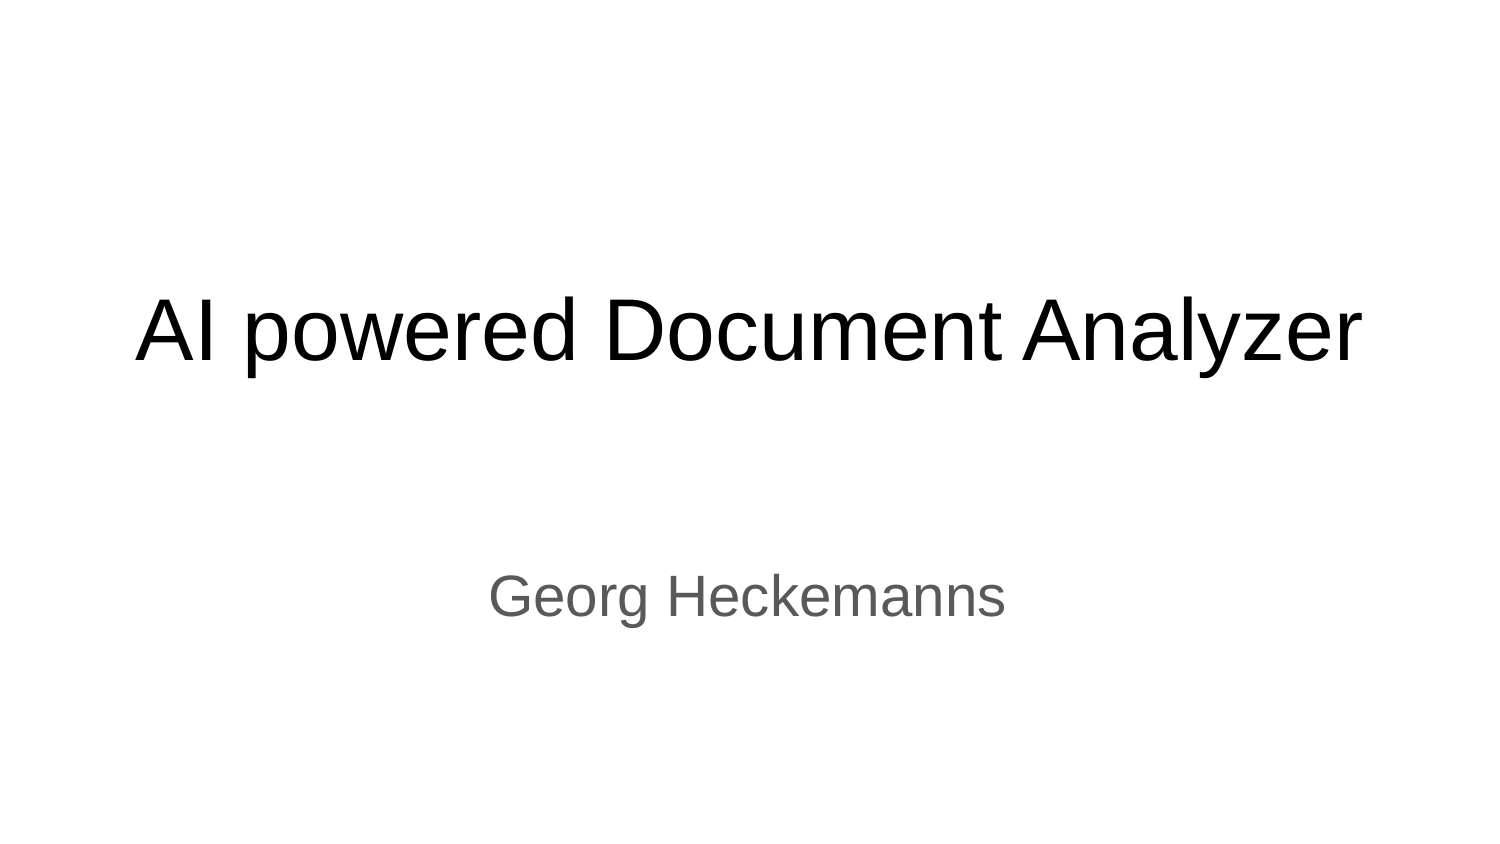

# AI powered Document Analyzer
Georg Heckemanns